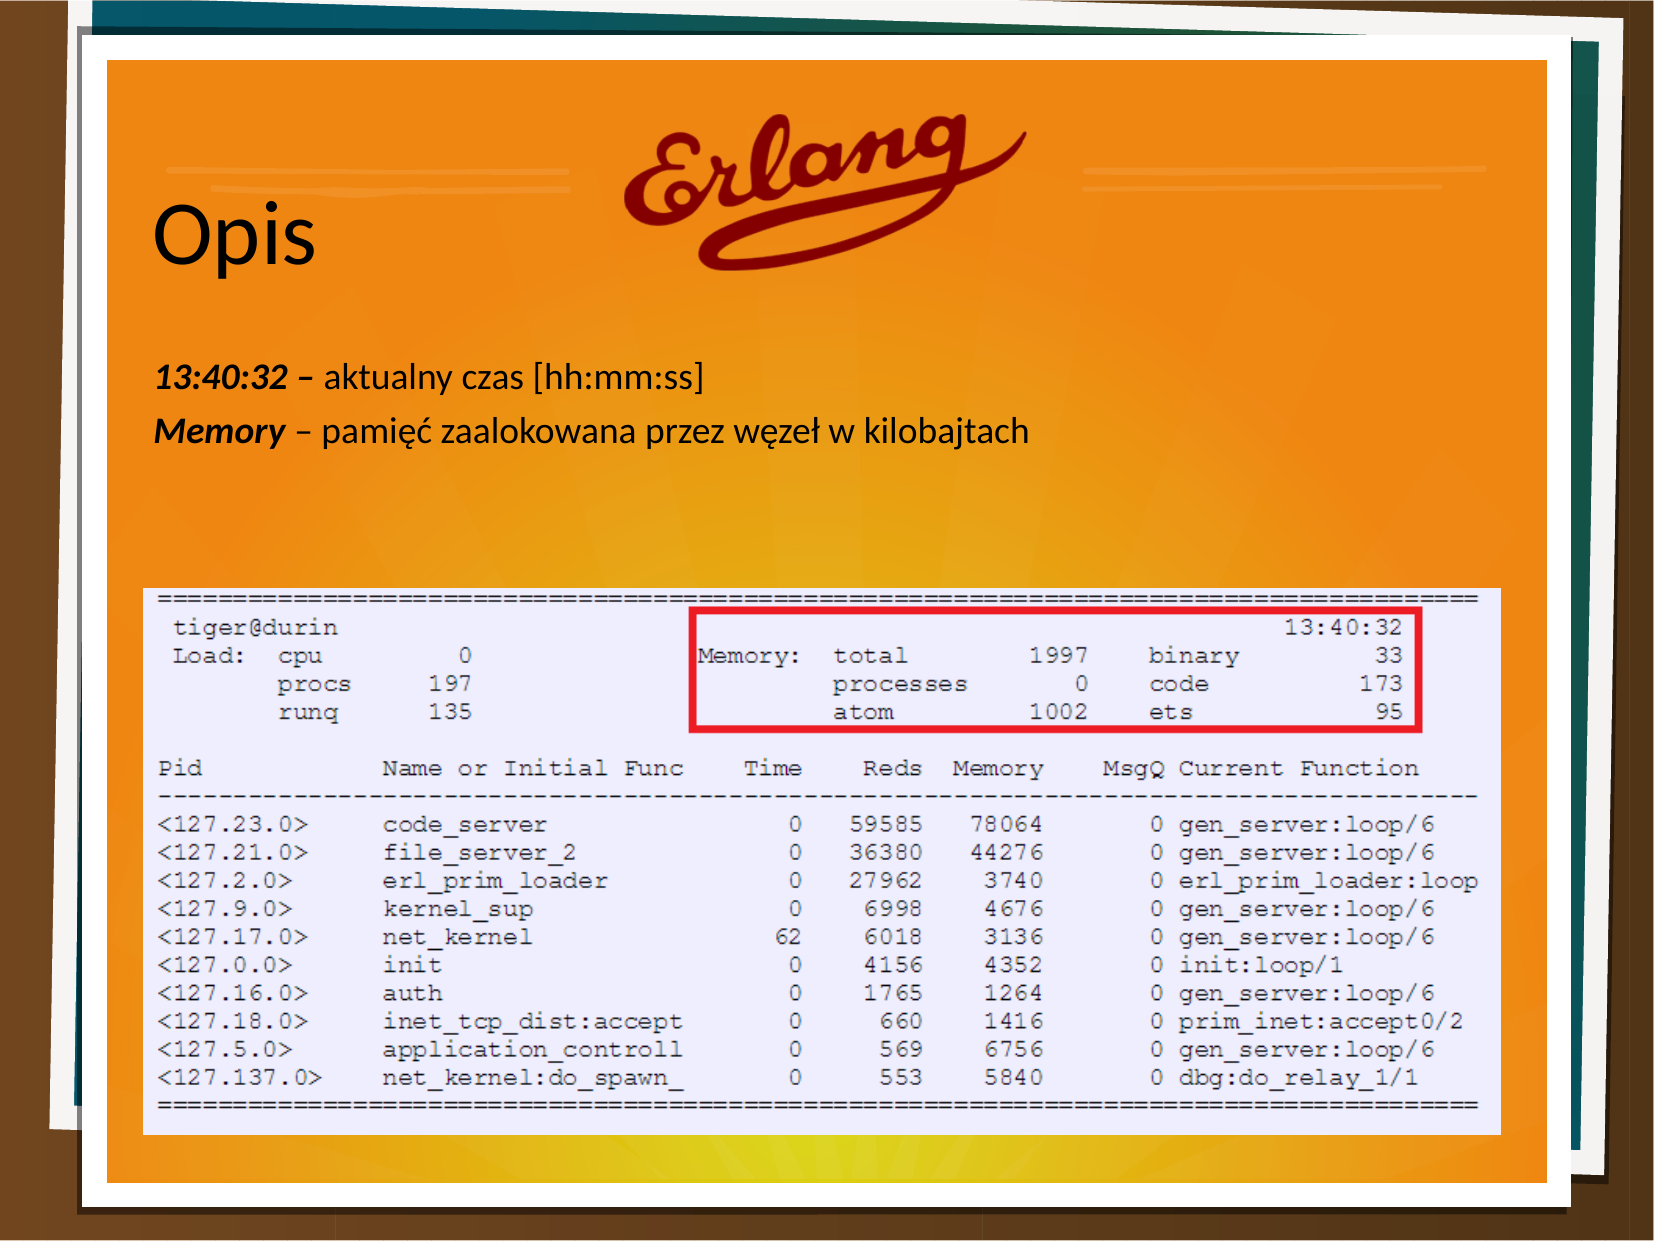

Opis
13:40:32 – aktualny czas [hh:mm:ss]
Memory – pamięć zaalokowana przez węzeł w kilobajtach